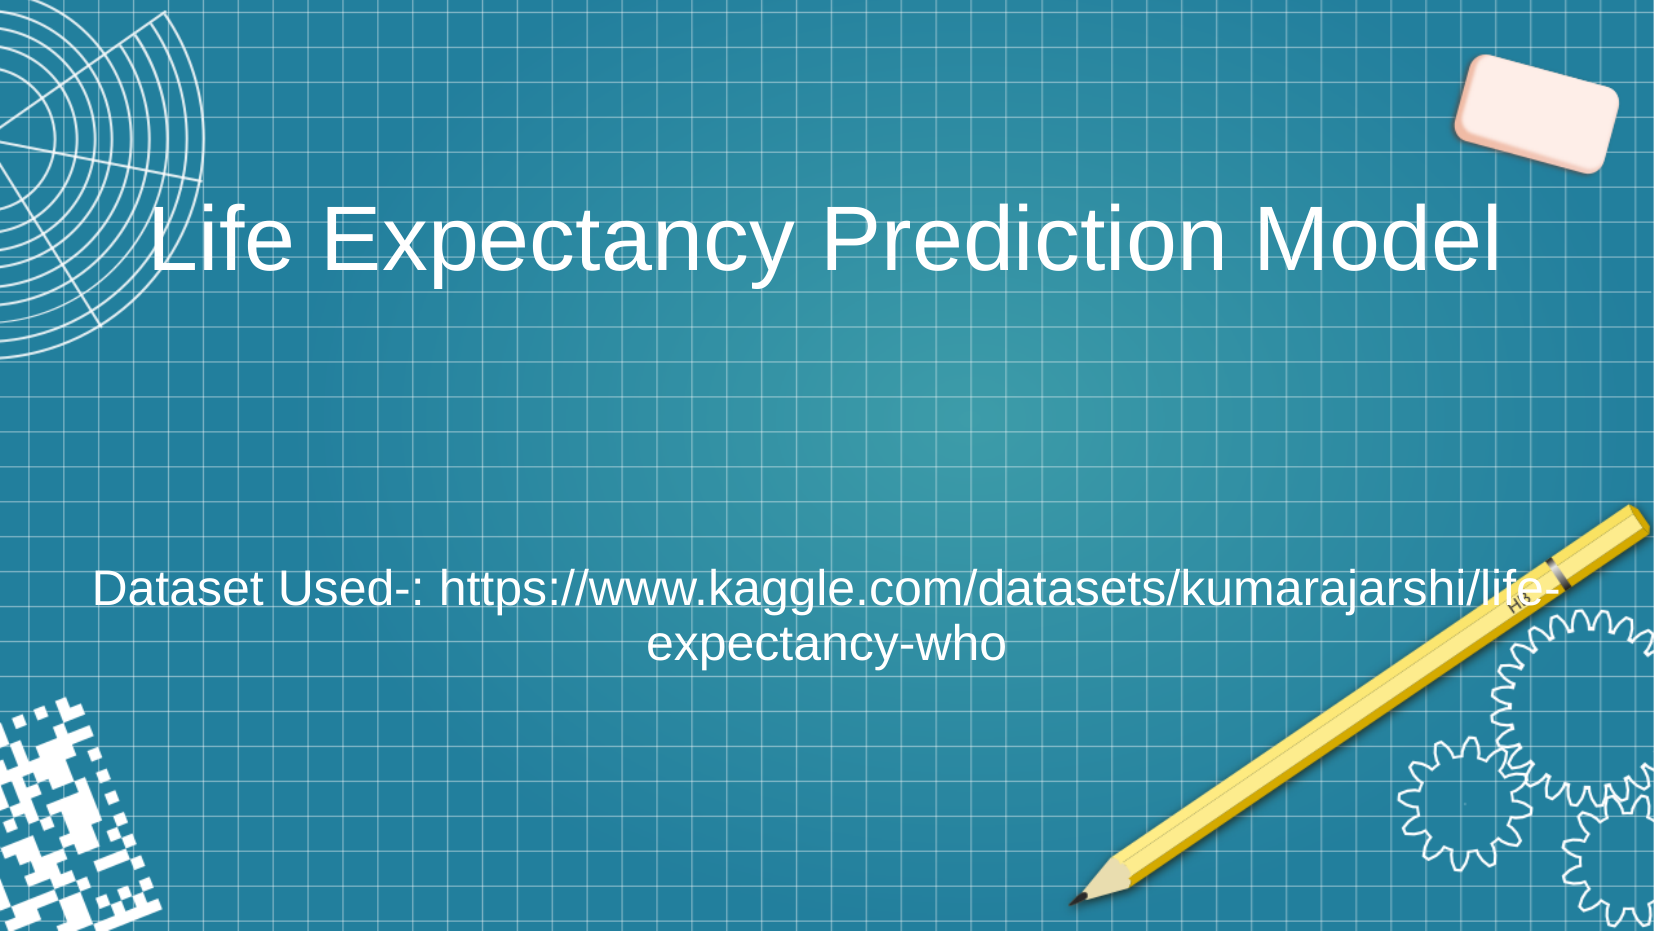

# Life Expectancy Prediction Model
Dataset Used-: https://www.kaggle.com/datasets/kumarajarshi/life-expectancy-who